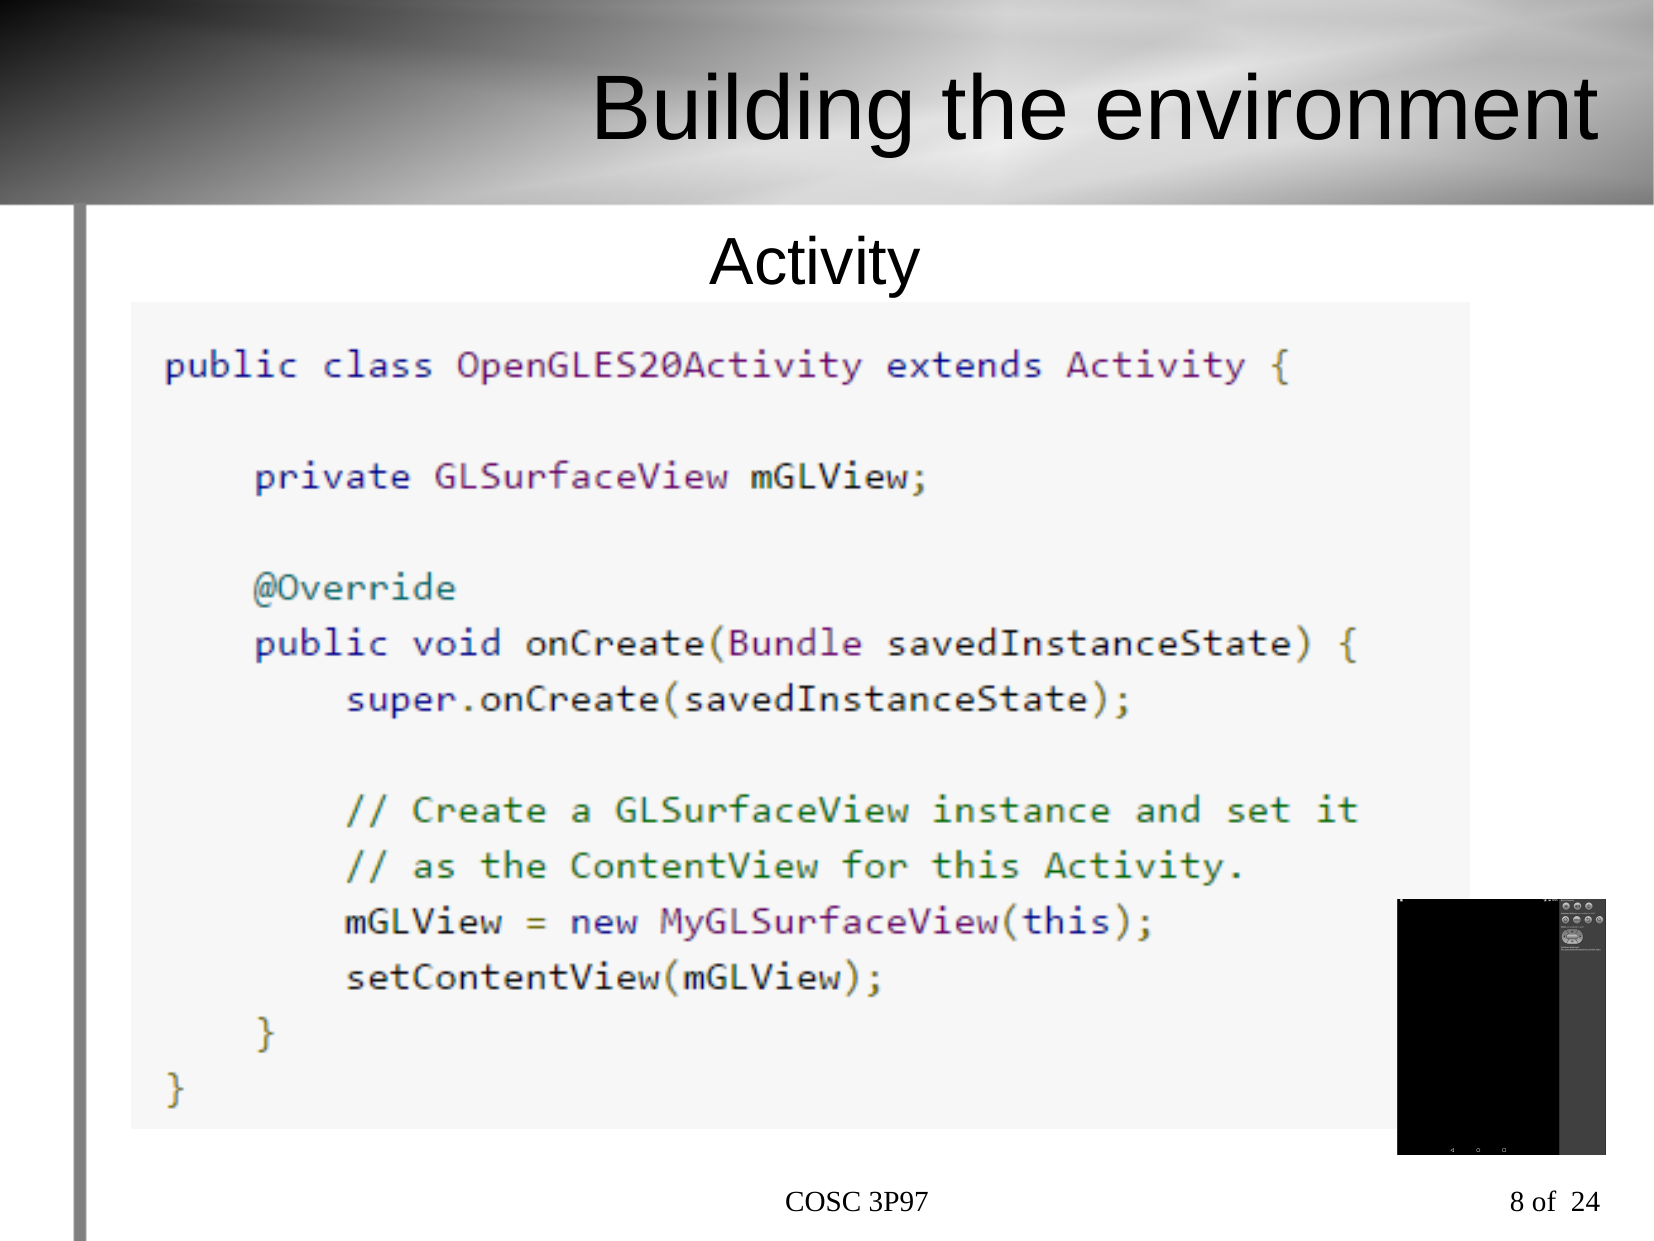

# Building the environment
Activity
COSC 3P97
8